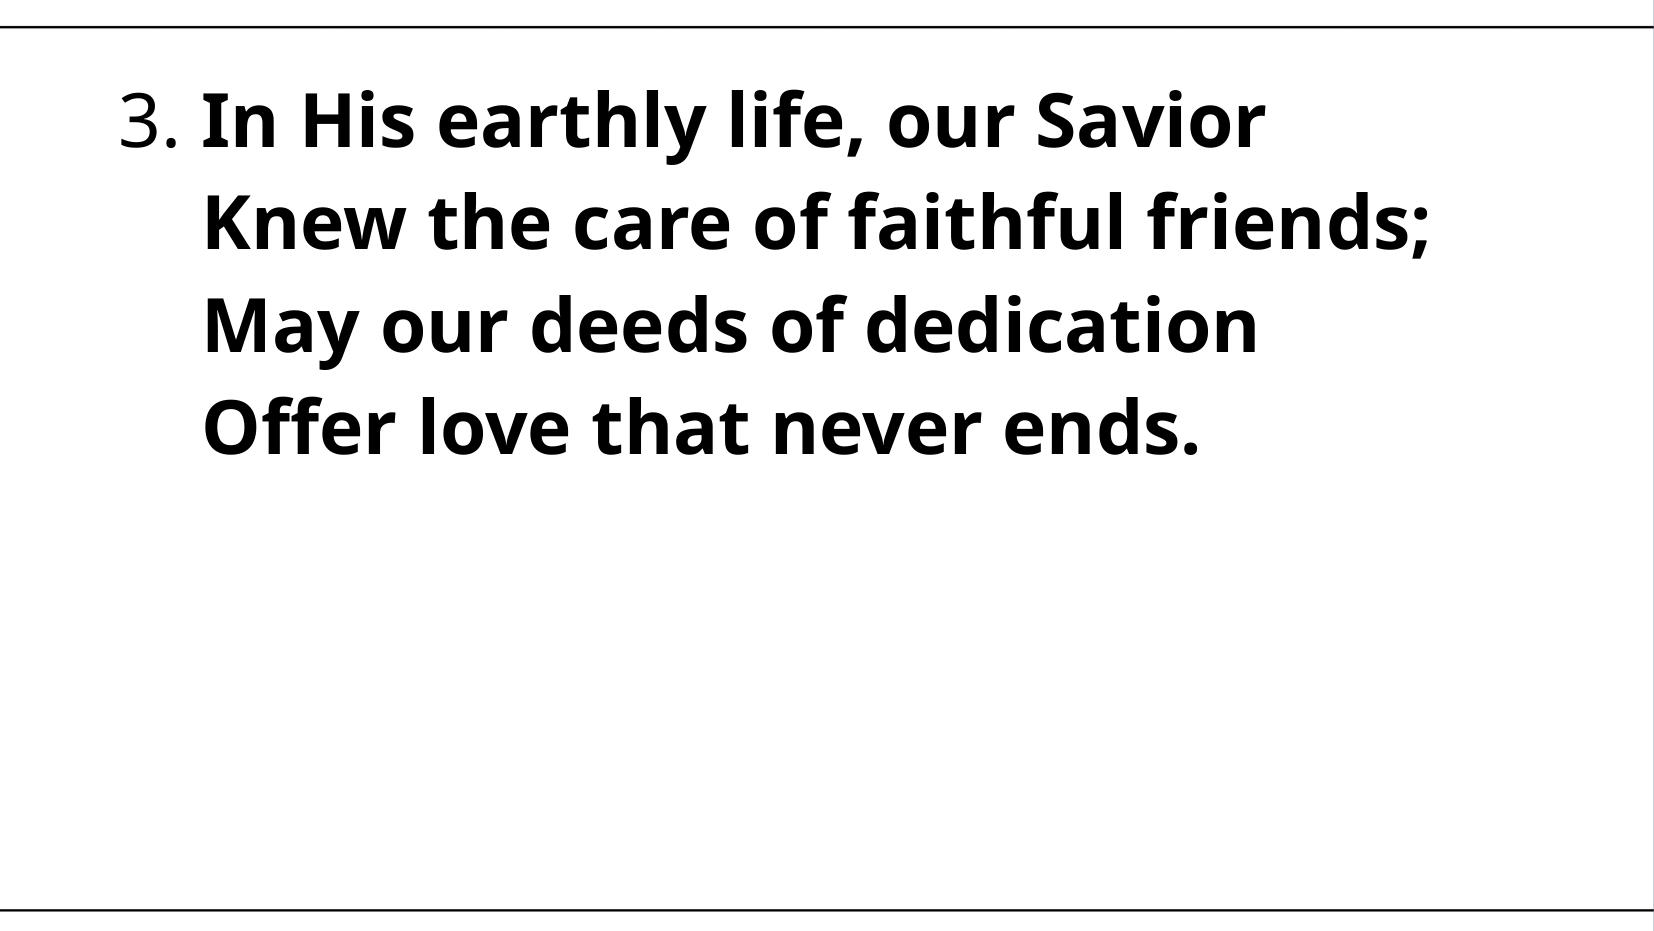

3. In His earthly life, our Savior
 Knew the care of faithful friends;
 May our deeds of dedication
 Offer love that never ends.